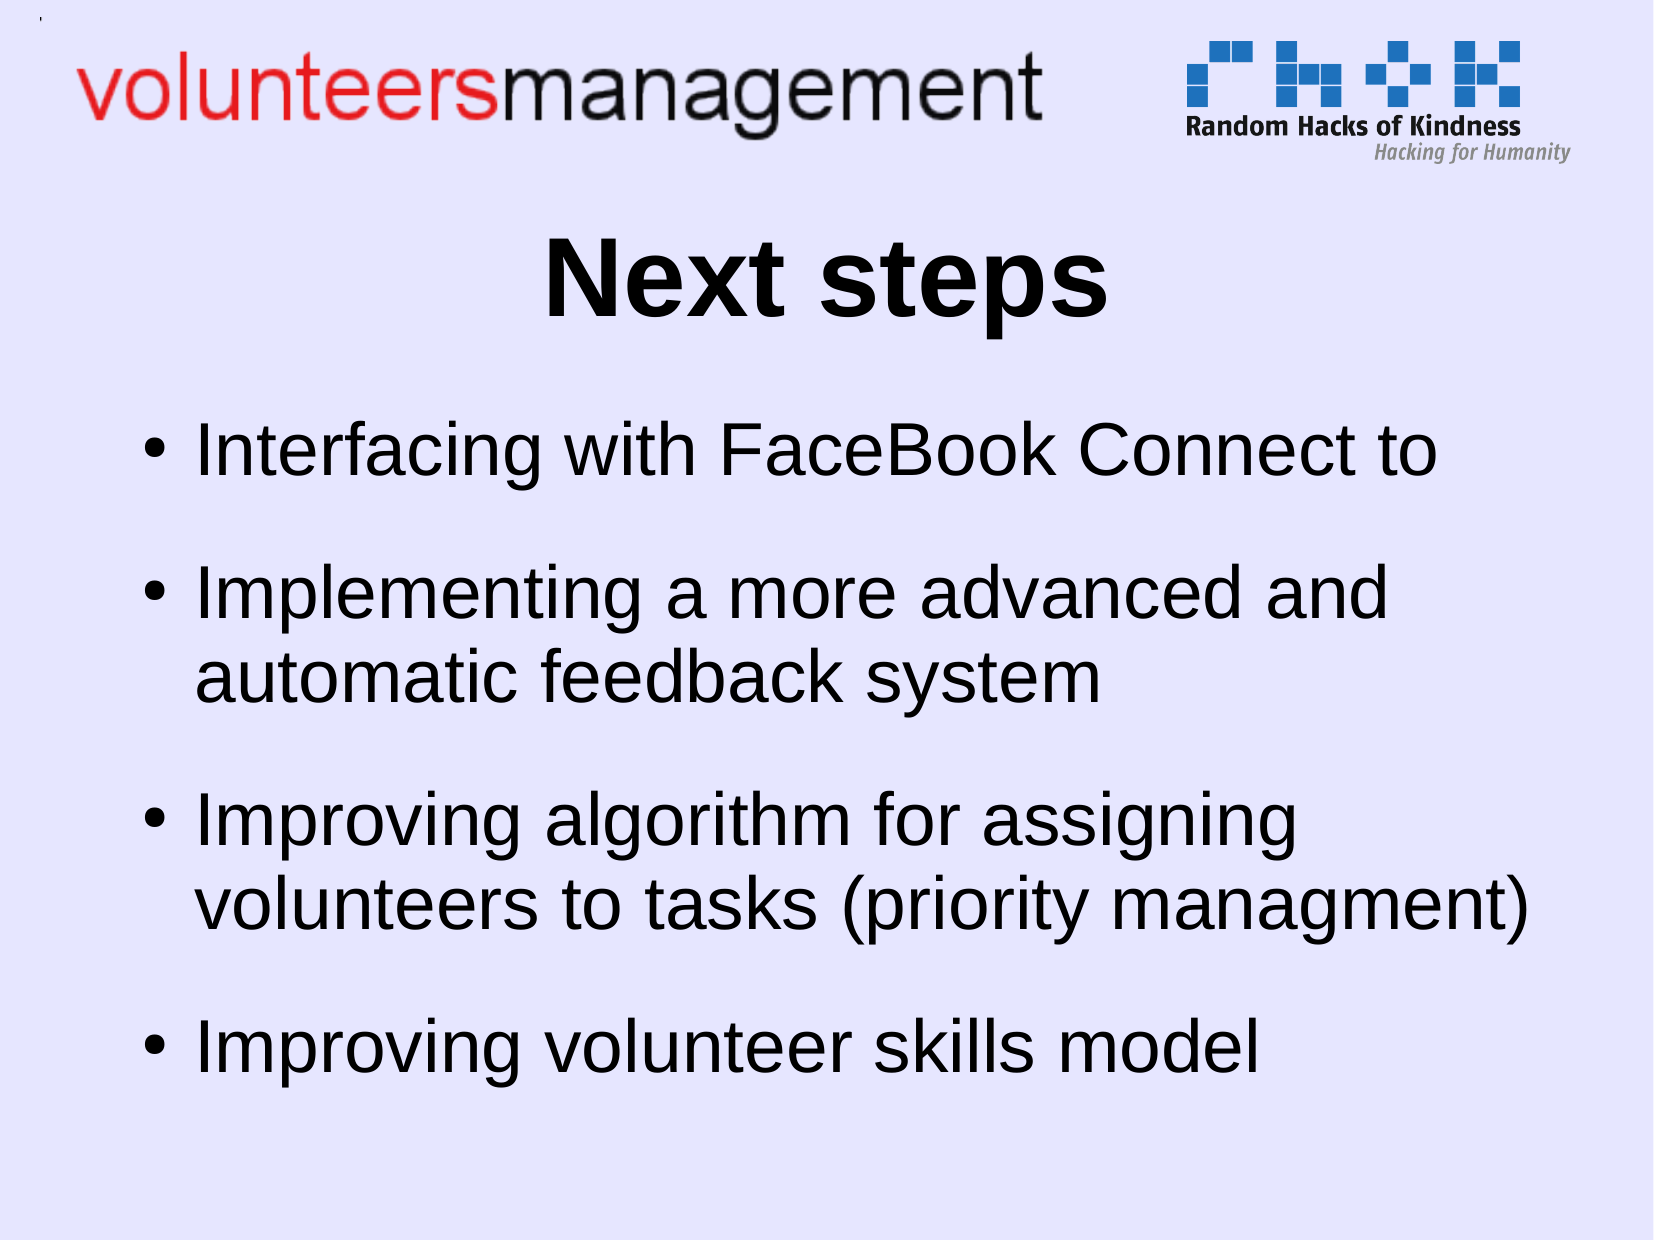

# Next steps
Interfacing with FaceBook Connect to
Implementing a more advanced and automatic feedback system
Improving algorithm for assigning volunteers to tasks (priority managment)
Improving volunteer skills model